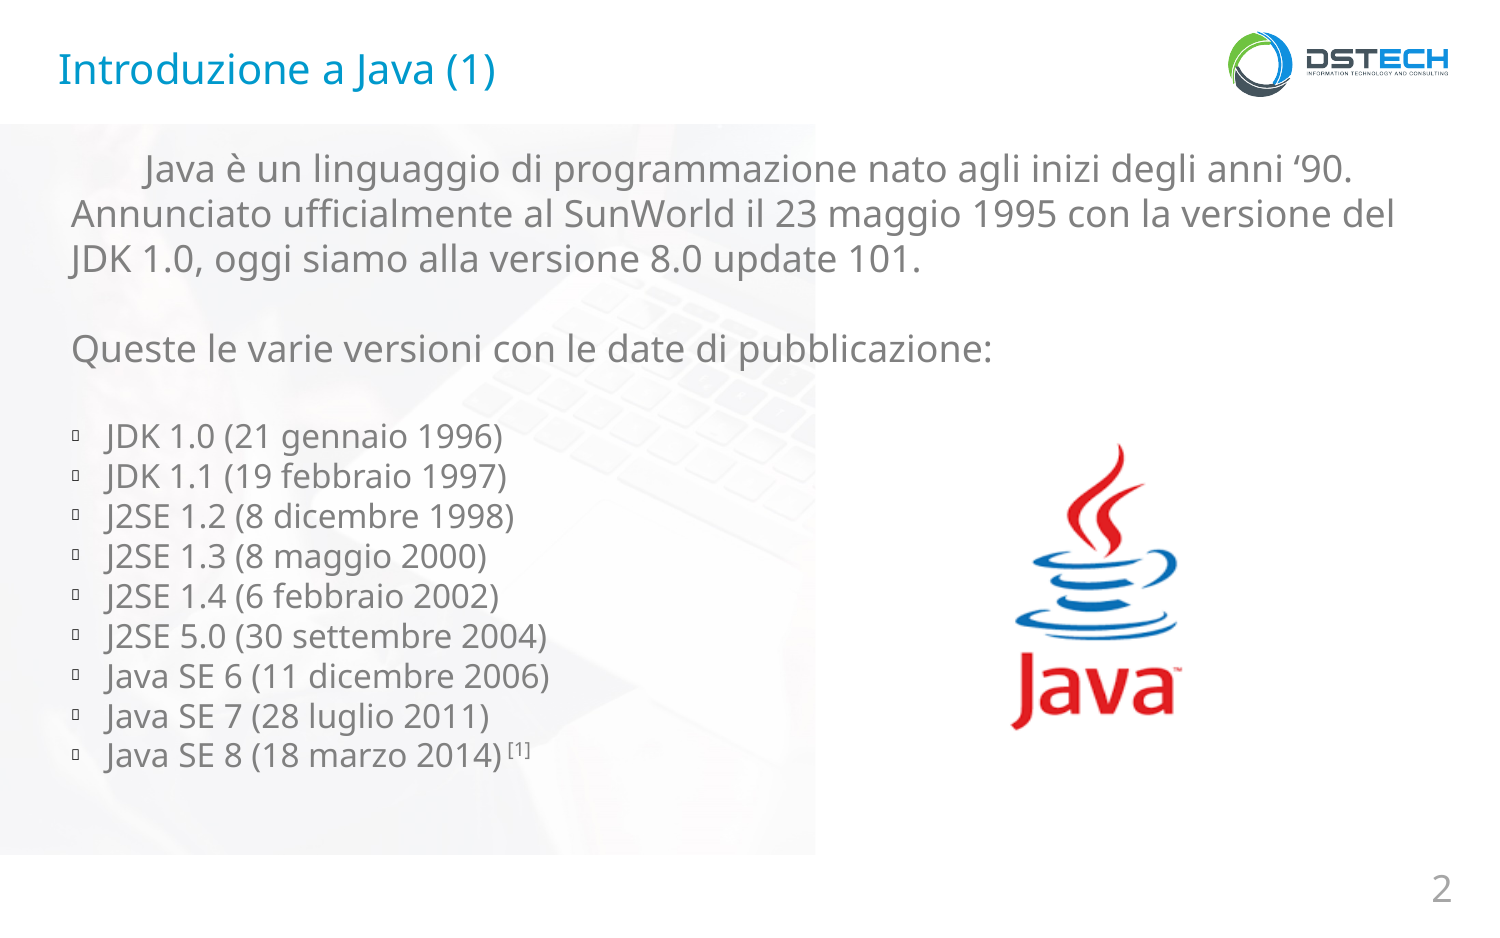

Introduzione a Java (1)
	Java è un linguaggio di programmazione nato agli inizi degli anni ‘90. Annunciato ufficialmente al SunWorld il 23 maggio 1995 con la versione del JDK 1.0, oggi siamo alla versione 8.0 update 101.
Queste le varie versioni con le date di pubblicazione:
JDK 1.0 (21 gennaio 1996)
JDK 1.1 (19 febbraio 1997)
J2SE 1.2 (8 dicembre 1998)
J2SE 1.3 (8 maggio 2000)
J2SE 1.4 (6 febbraio 2002)
J2SE 5.0 (30 settembre 2004)
Java SE 6 (11 dicembre 2006)
Java SE 7 (28 luglio 2011)
Java SE 8 (18 marzo 2014) [1]
2